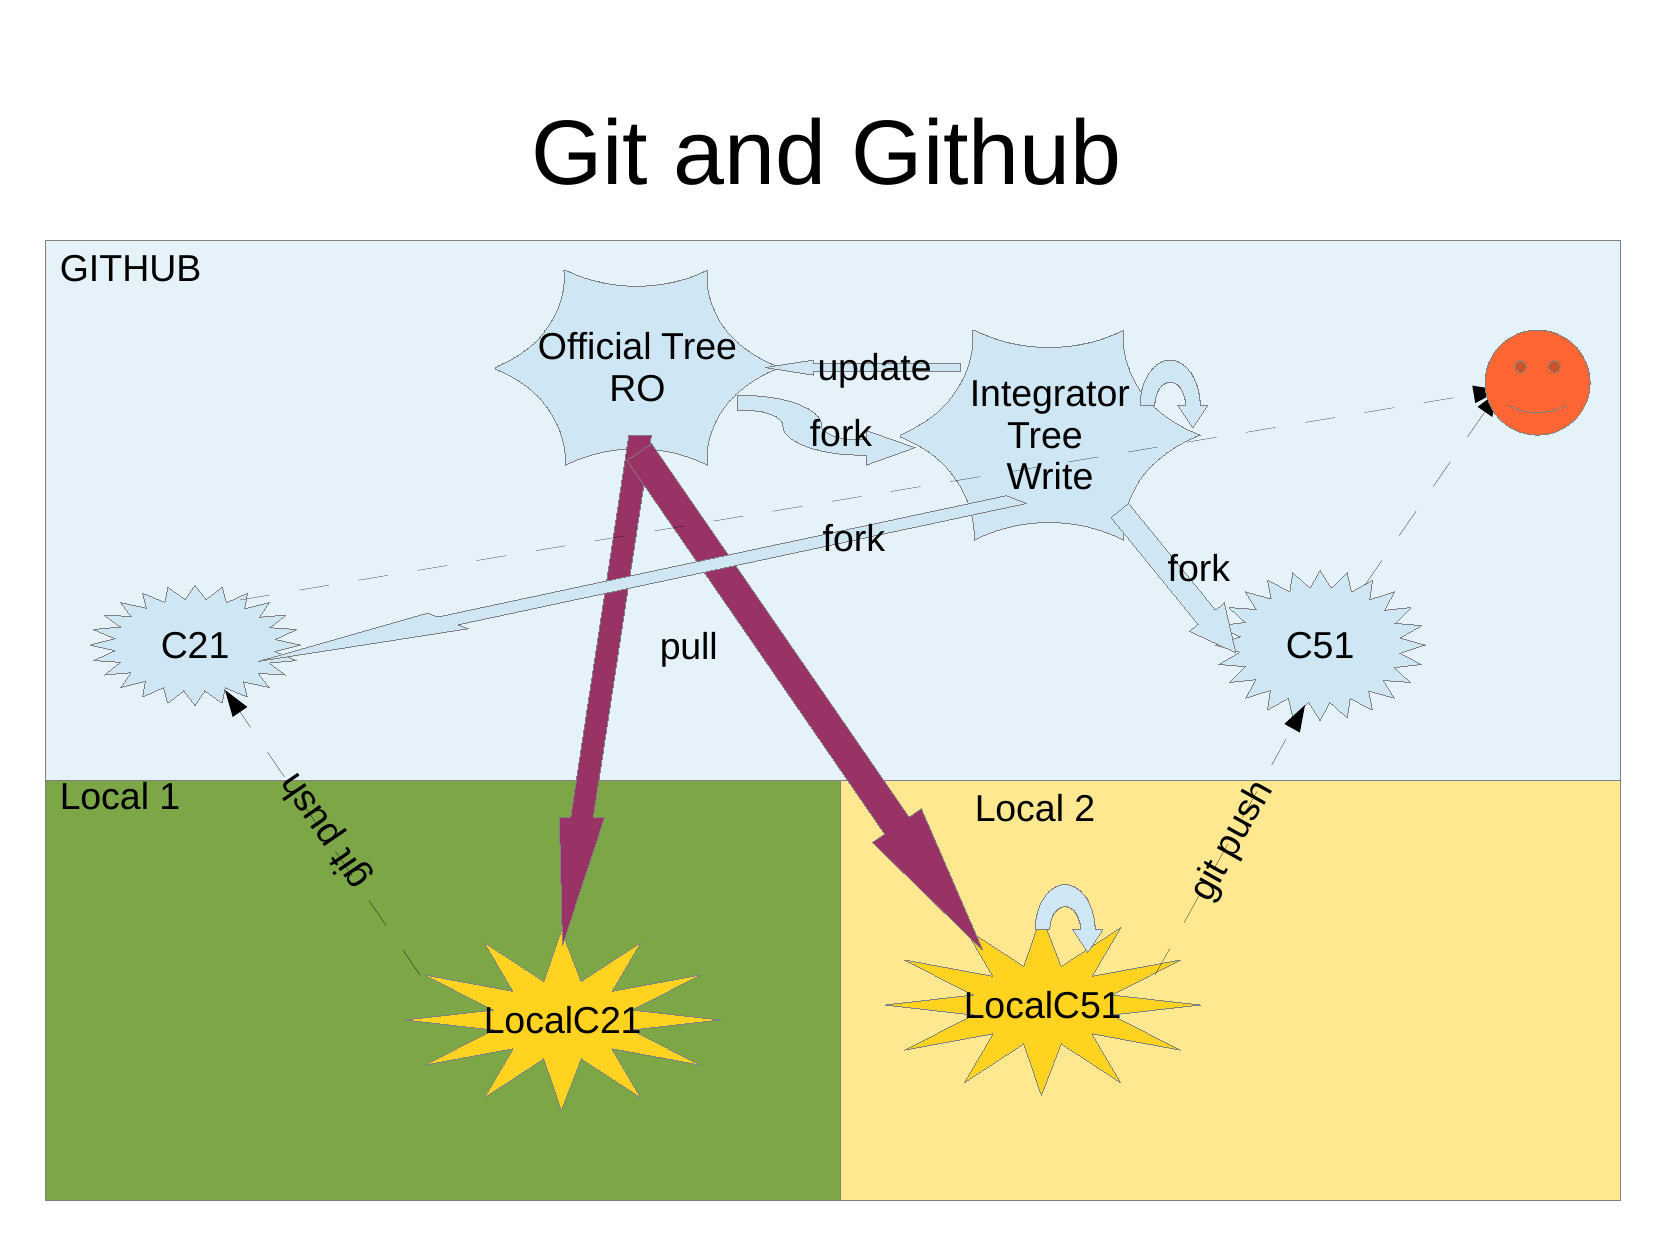

# Git and Github
GITHUB
Official Tree
RO
Integrator
Tree
Write
update
fork
fork
fork
C51
C21
pull
git push
git push
Local 1
Local 2
LocalC51
LocalC21